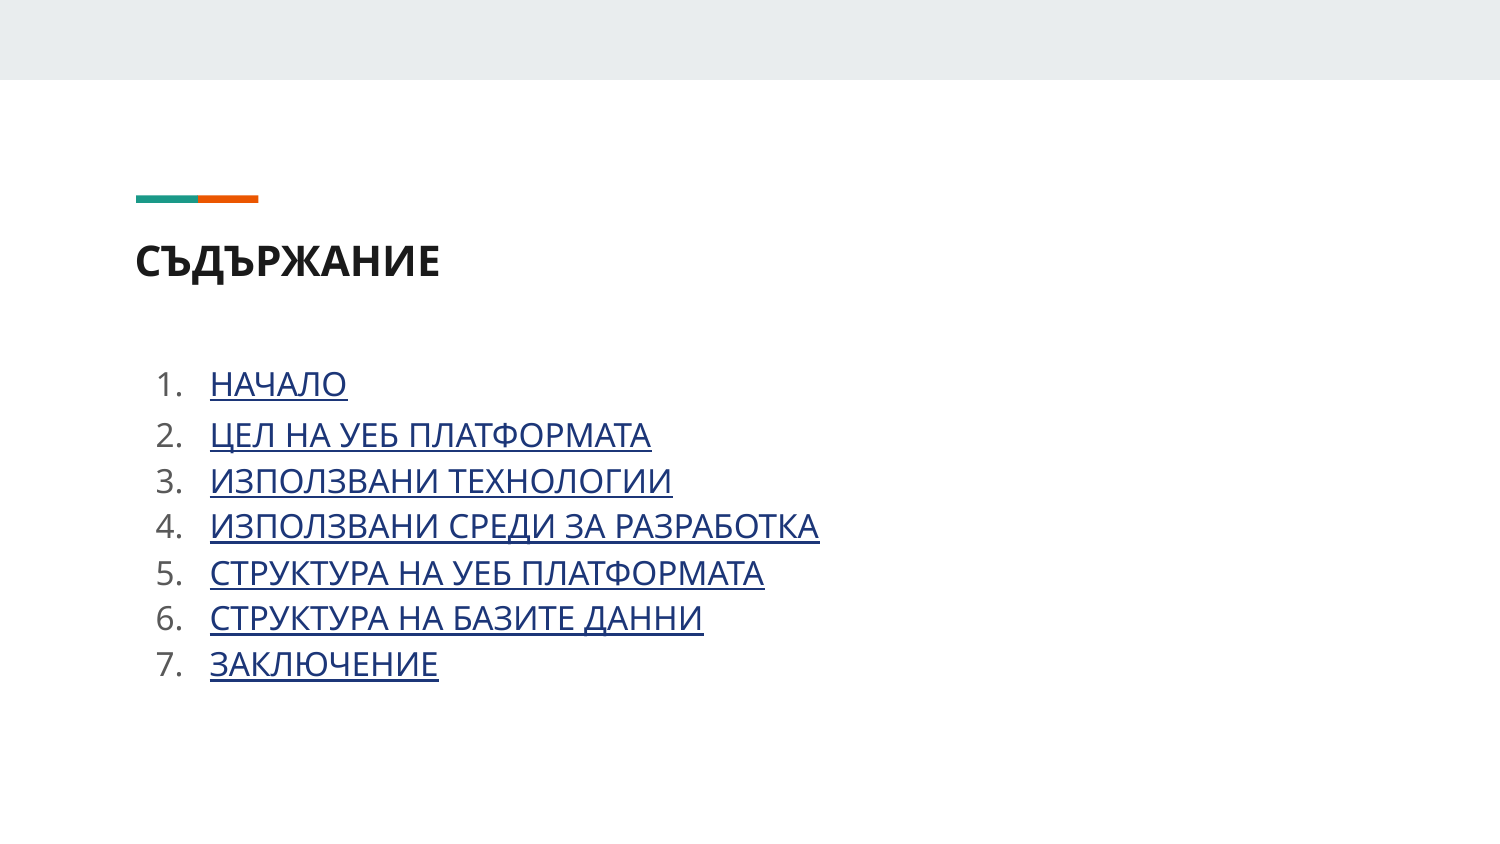

# СЪДЪРЖАНИЕ
НАЧАЛО
ЦЕЛ НА УЕБ ПЛАТФОРМАТА
ИЗПОЛЗВАНИ ТЕХНОЛОГИИ
ИЗПОЛЗВАНИ СРЕДИ ЗА РАЗРАБОТКА
СТРУКТУРА НА УЕБ ПЛАТФОРМАТА
СТРУКТУРА НА БАЗИТЕ ДАННИ
ЗАКЛЮЧЕНИЕ